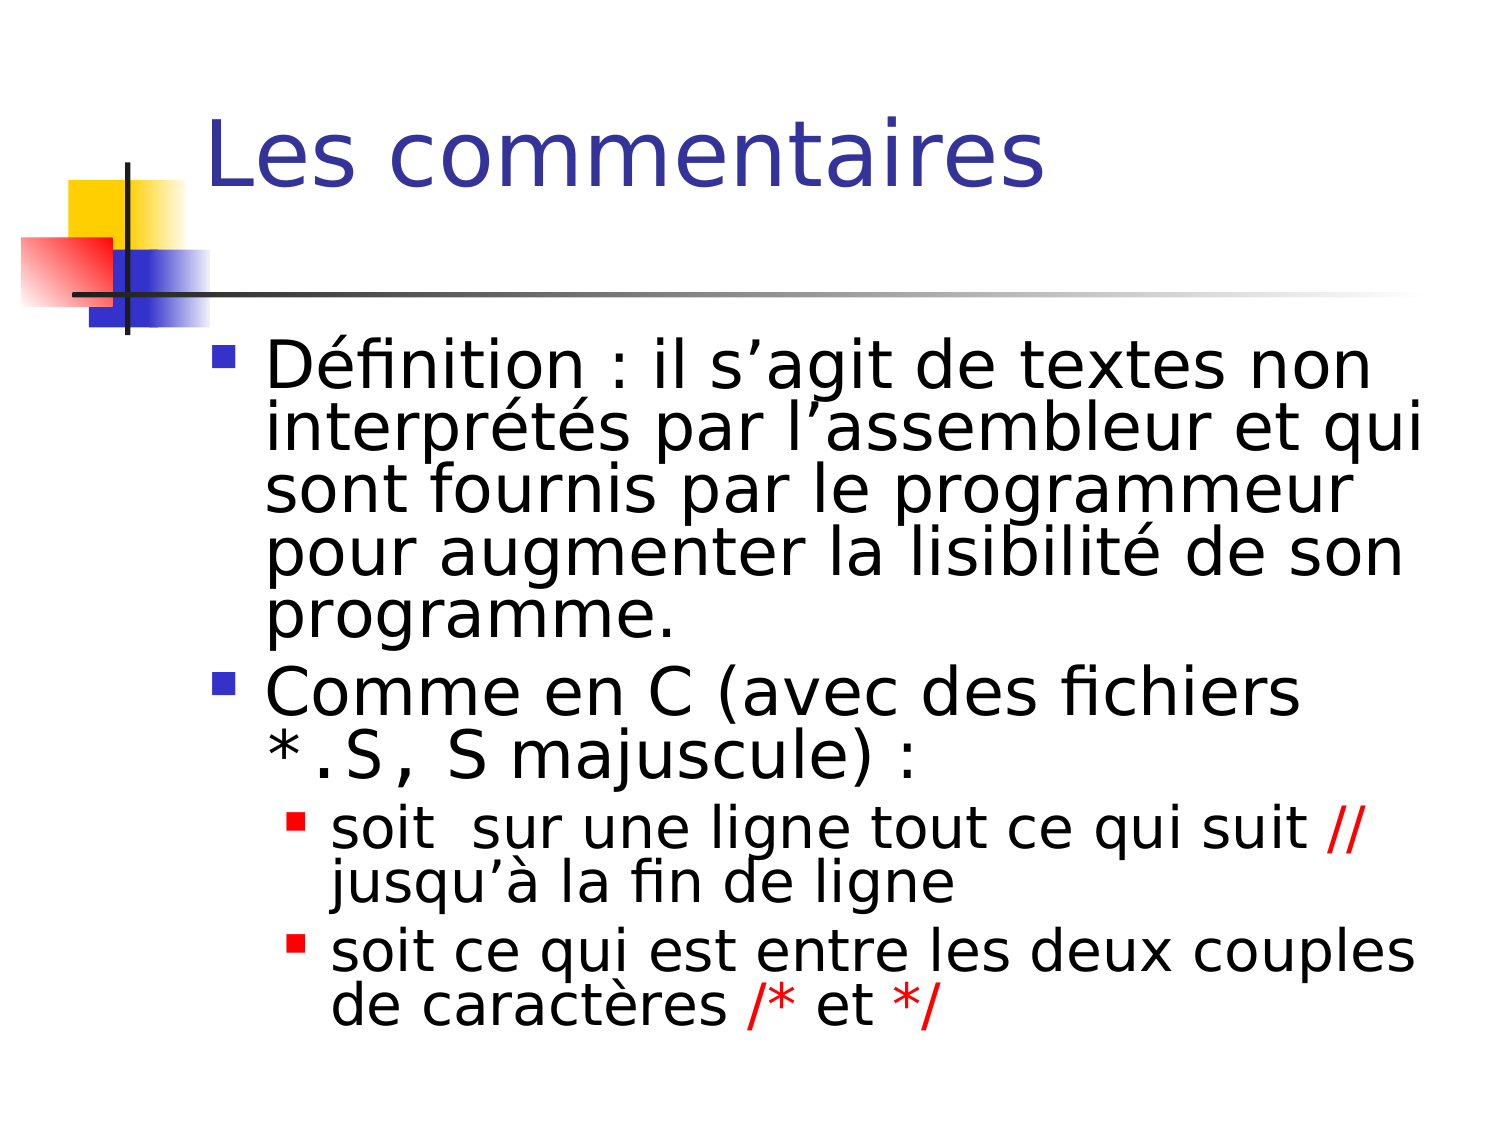

# Les commentaires
Définition : il s’agit de textes non interprétés par l’assembleur et qui sont fournis par le programmeur pour augmenter la lisibilité de son programme.
Comme en C (avec des fichiers *.S, S majuscule) :
soit sur une ligne tout ce qui suit // jusqu’à la fin de ligne
soit ce qui est entre les deux couples de caractères /* et */